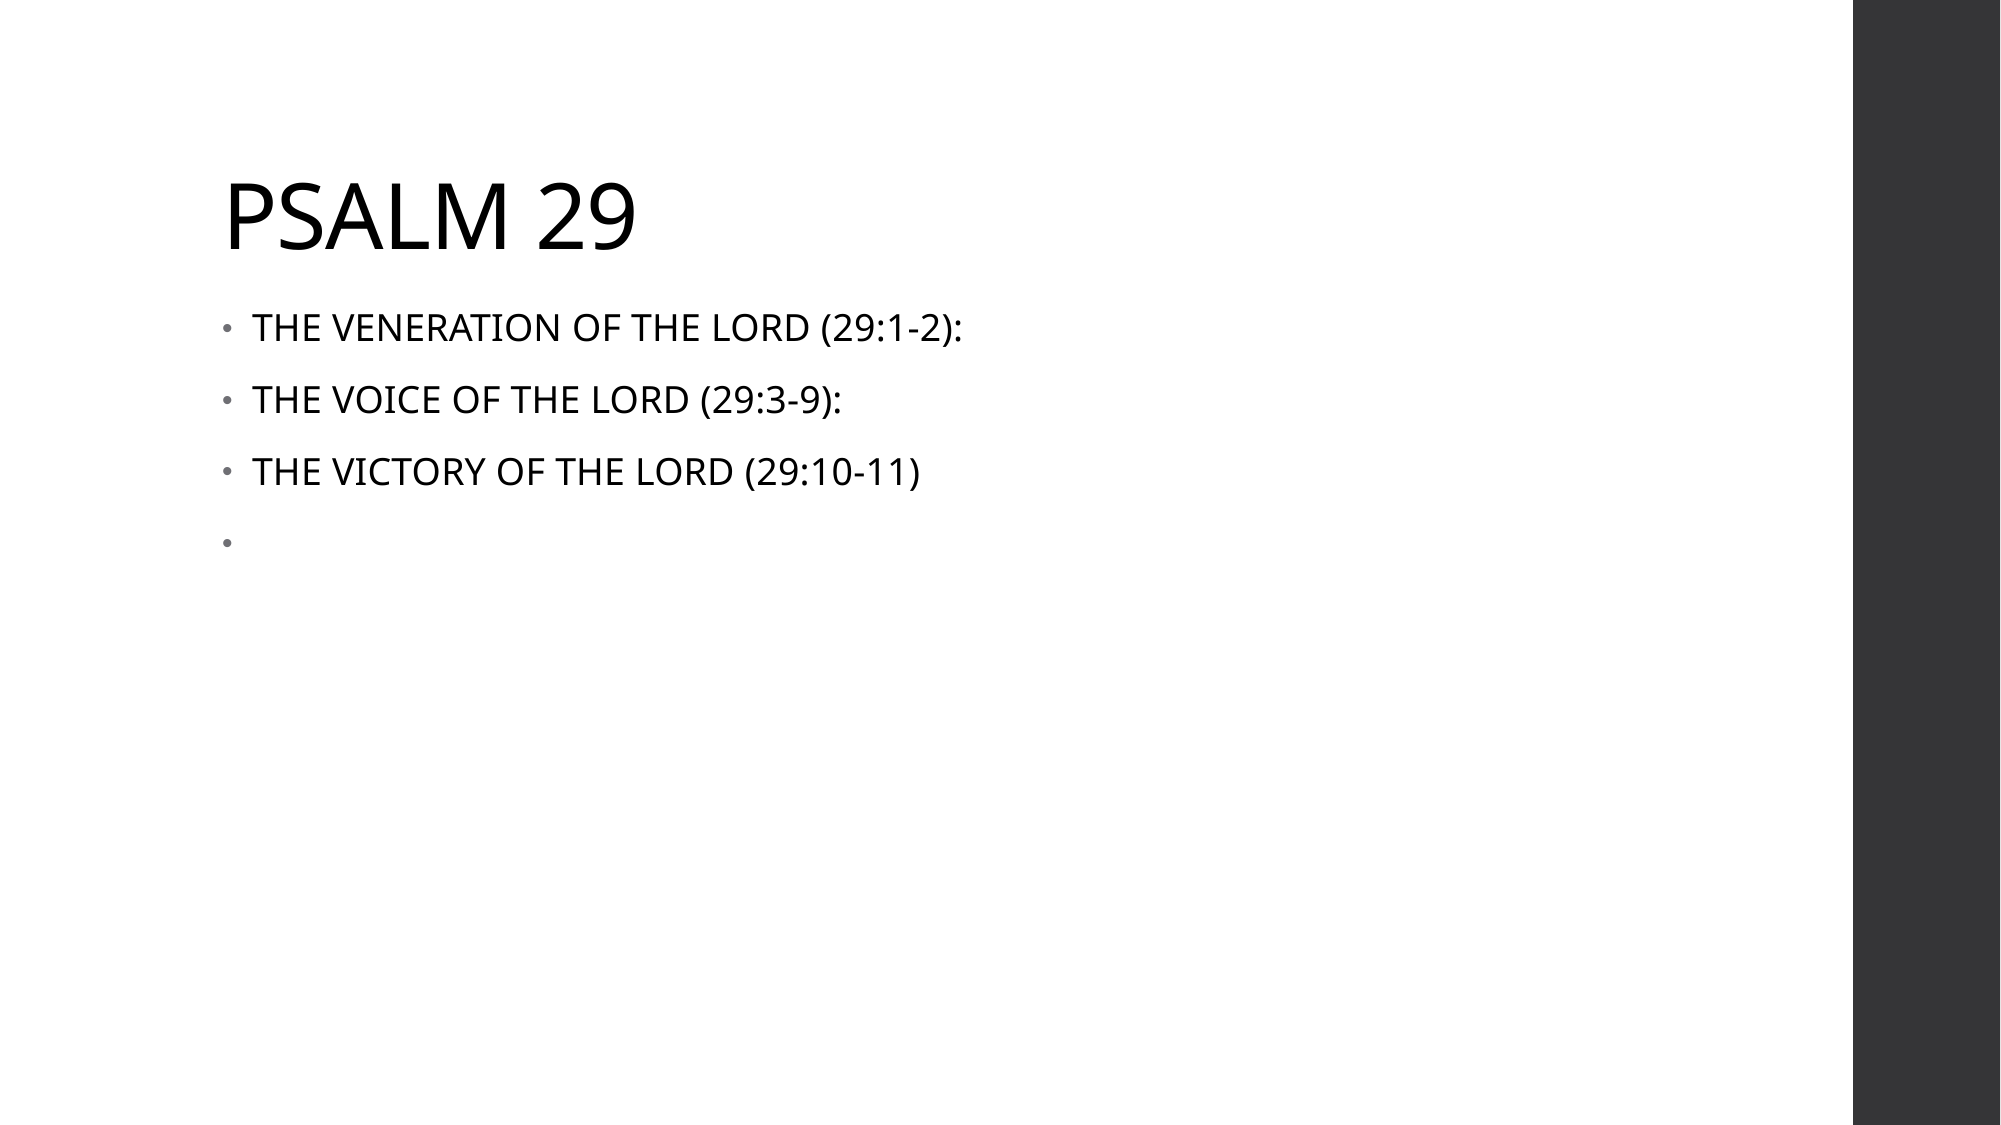

# PSALM 29
THE VENERATION OF THE LORD (29:1-2):
THE VOICE OF THE LORD (29:3-9):
THE VICTORY OF THE LORD (29:10-11)